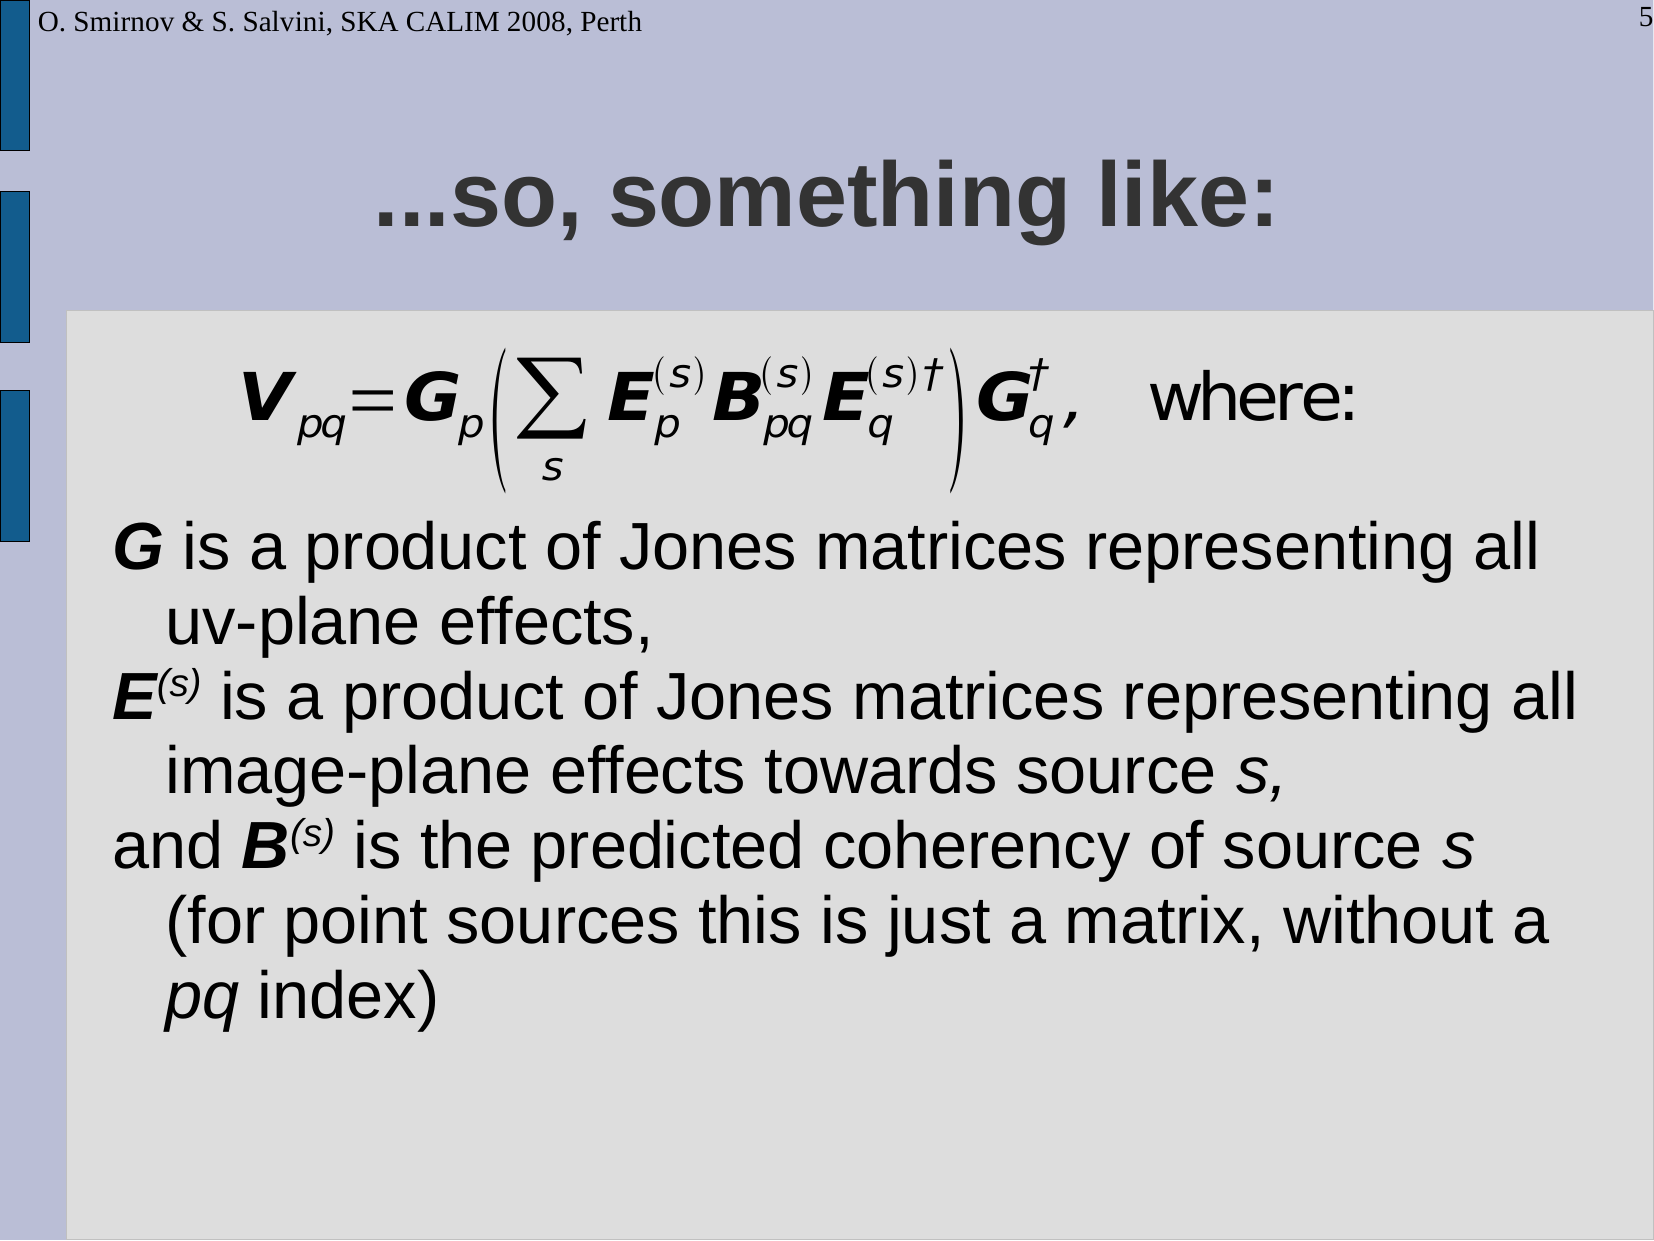

5
O. Smirnov & S. Salvini, SKA CALIM 2008, Perth
# ...so, something like:
G is a product of Jones matrices representing all uv-plane effects,
E(s) is a product of Jones matrices representing all image-plane effects towards source s,
and B(s) is the predicted coherency of source s (for point sources this is just a matrix, without a pq index)